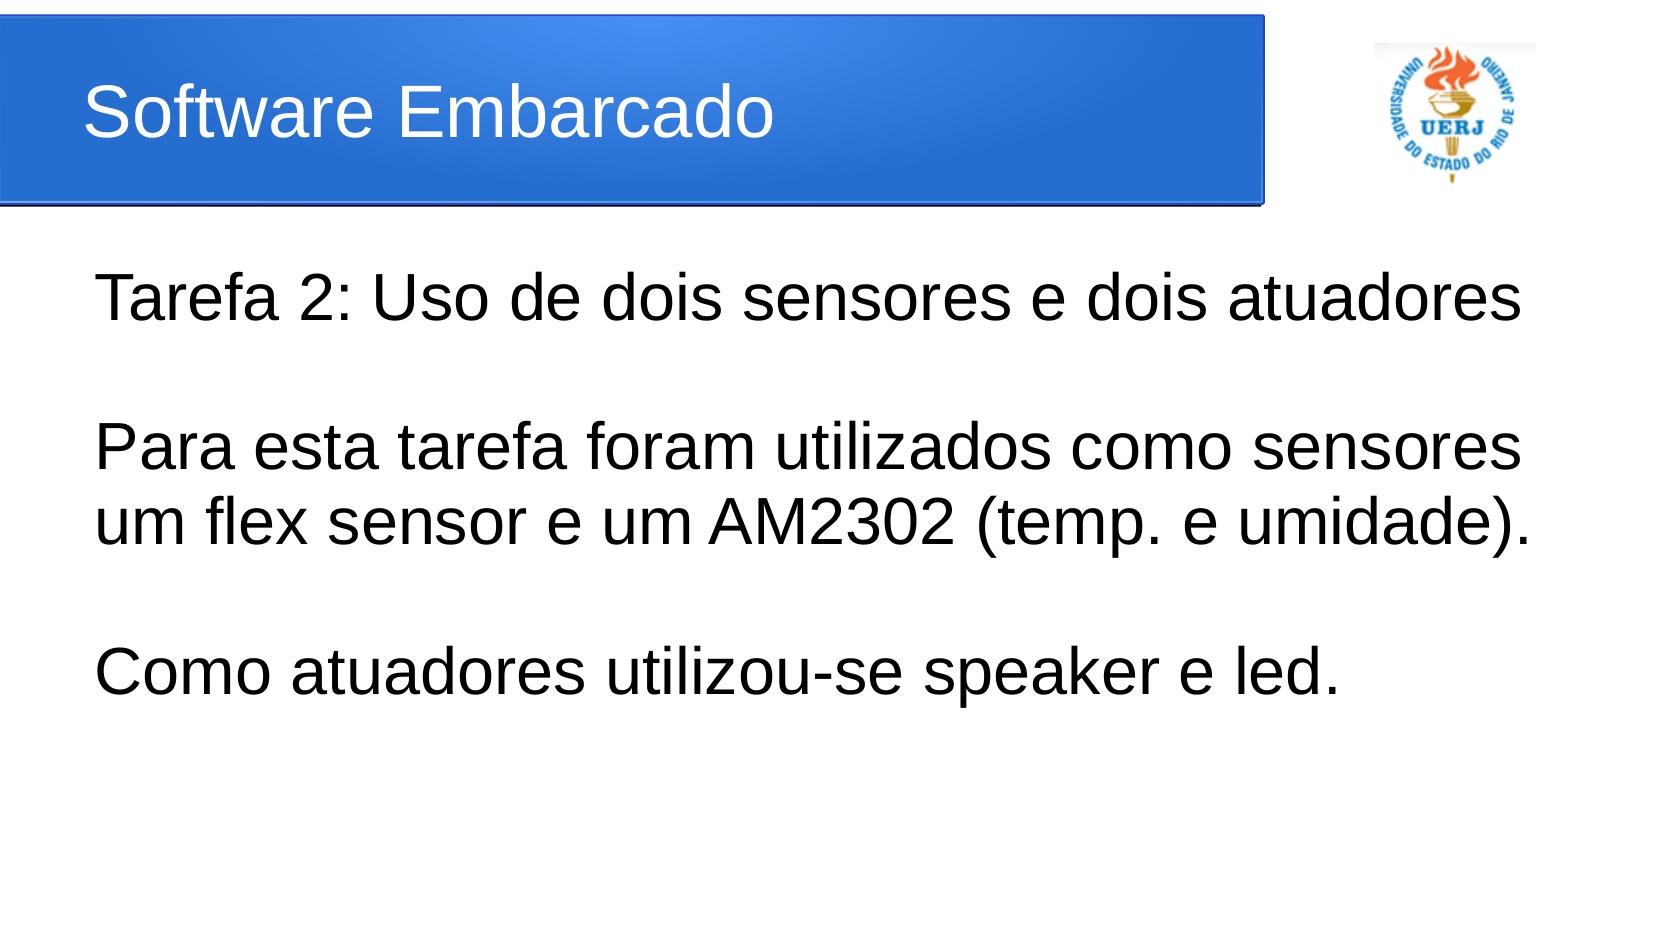

# Software Embarcado
Tarefa 2: Uso de dois sensores e dois atuadores
Para esta tarefa foram utilizados como sensores um flex sensor e um AM2302 (temp. e umidade).
Como atuadores utilizou-se speaker e led.